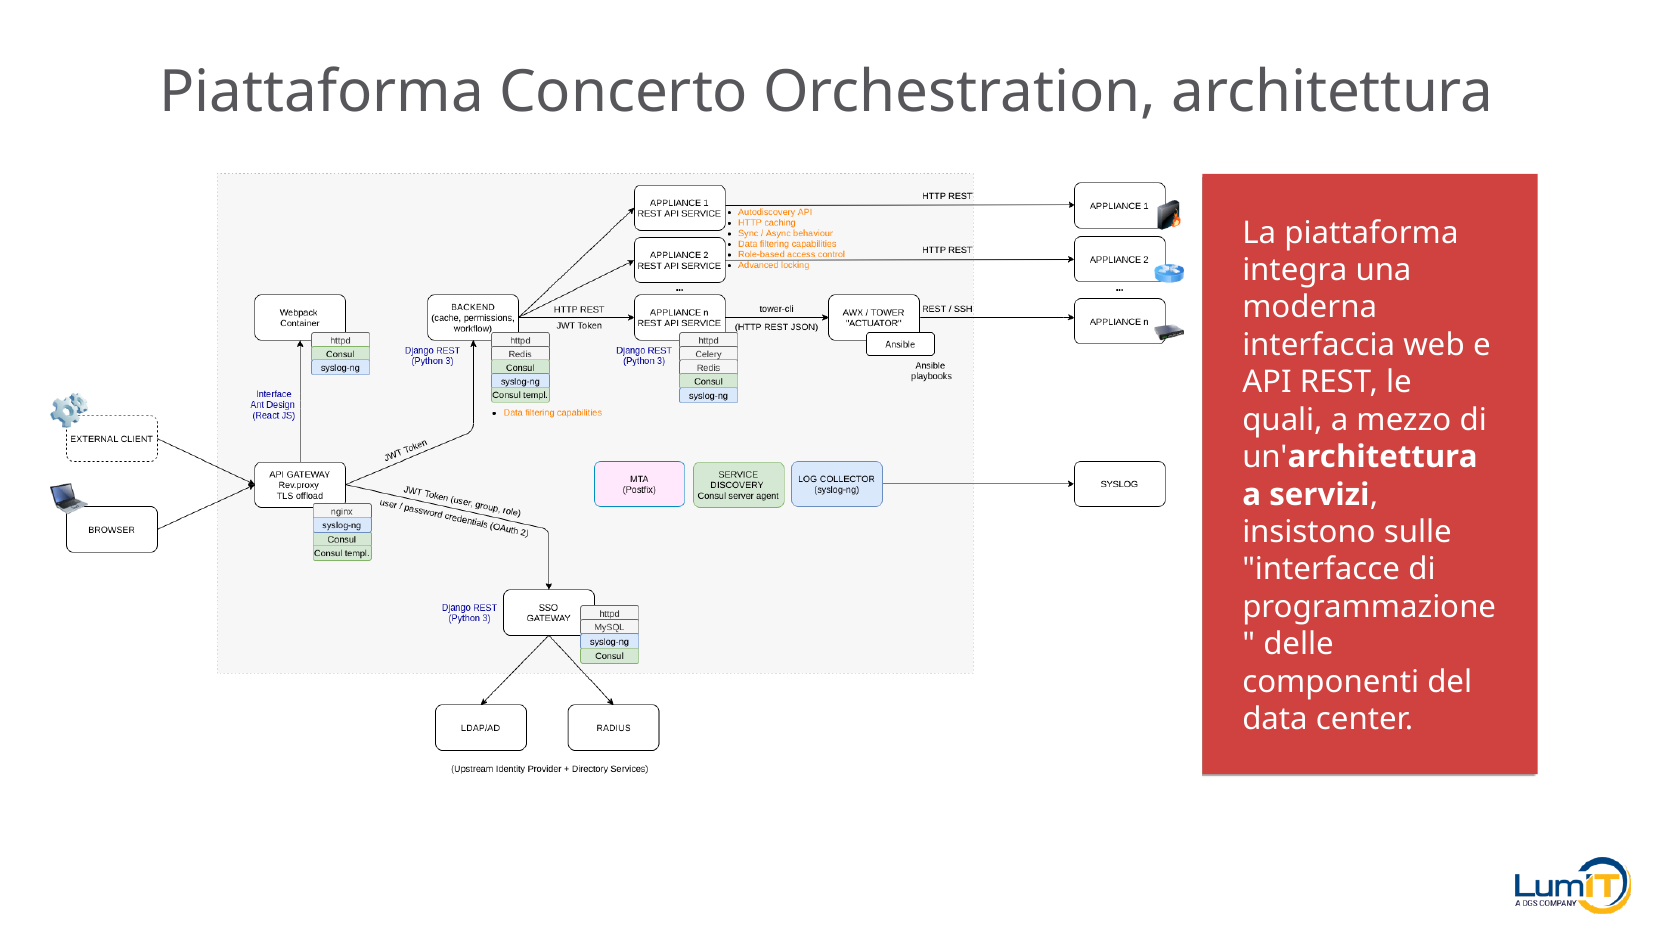

Piattaforma Concerto Orchestration, architettura
La piattaforma integra una moderna interfaccia web e API REST, le quali, a mezzo di un'architettura a servizi, insistono sulle "interfacce di programmazione" delle componenti del data center.